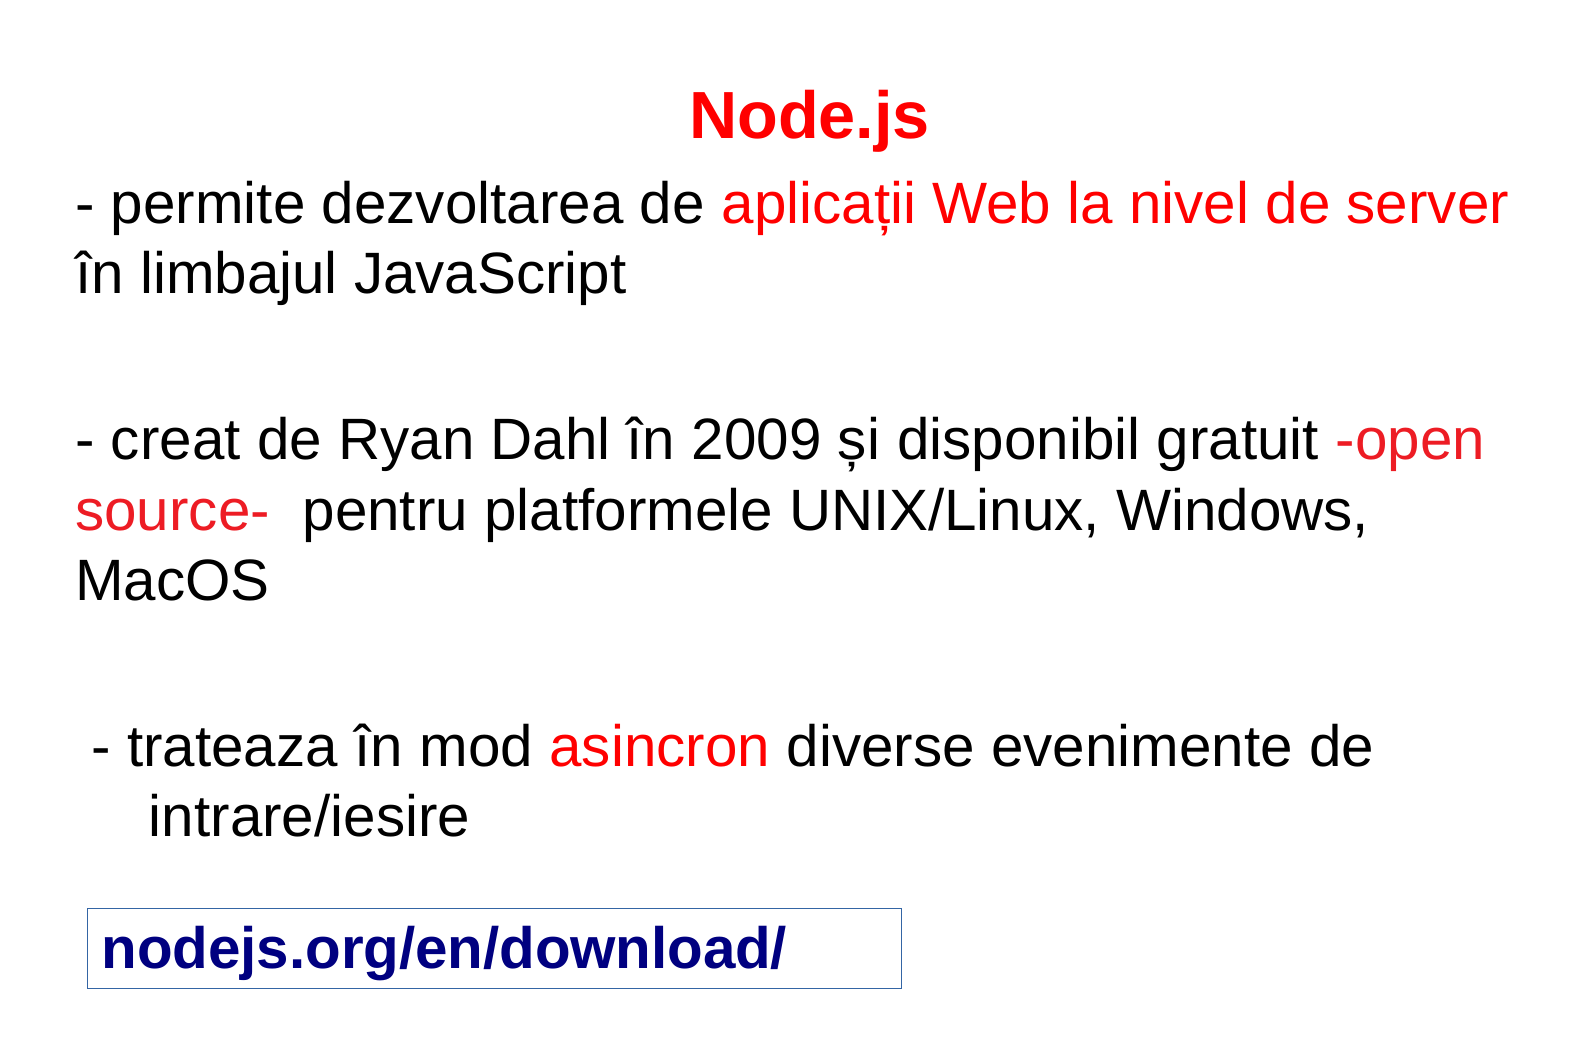

Node.js
- permite dezvoltarea de aplicații Web la nivel de server în limbajul JavaScript
- creat de Ryan Dahl în 2009 și disponibil gratuit -open source- pentru platformele UNIX/Linux, Windows, MacOS
 - trateaza în mod asincron diverse evenimente de 	intrare/iesire
nodejs.org/en/download/